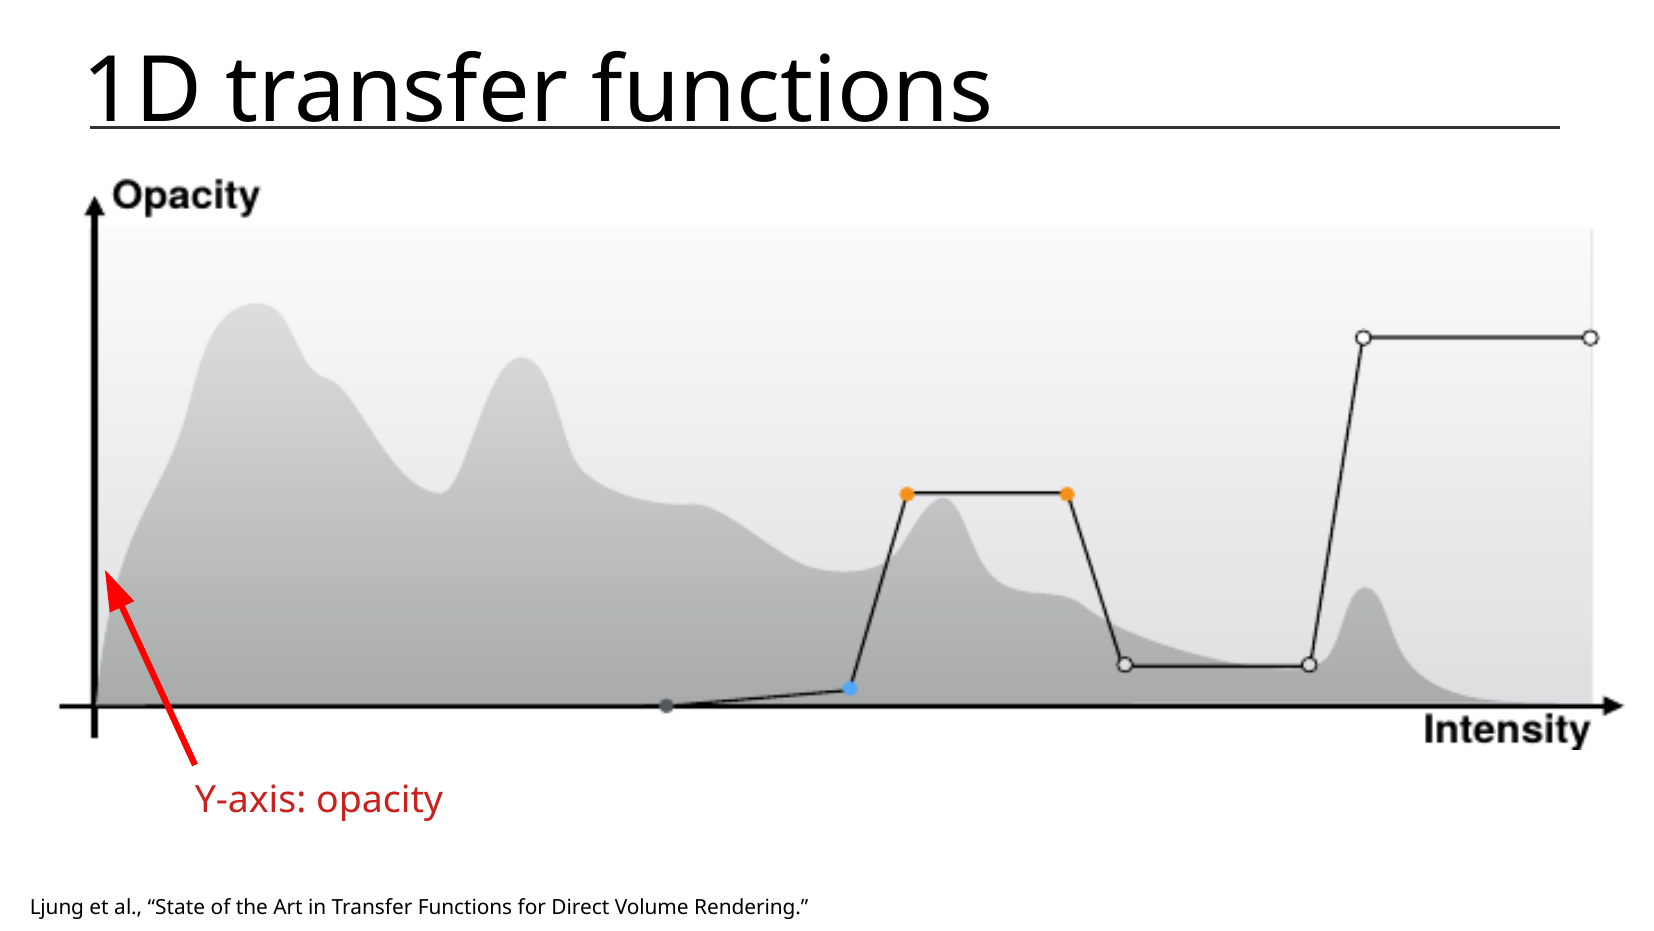

# 1D transfer functions
Y-axis: opacity
Ljung et al., “State of the Art in Transfer Functions for Direct Volume Rendering.”